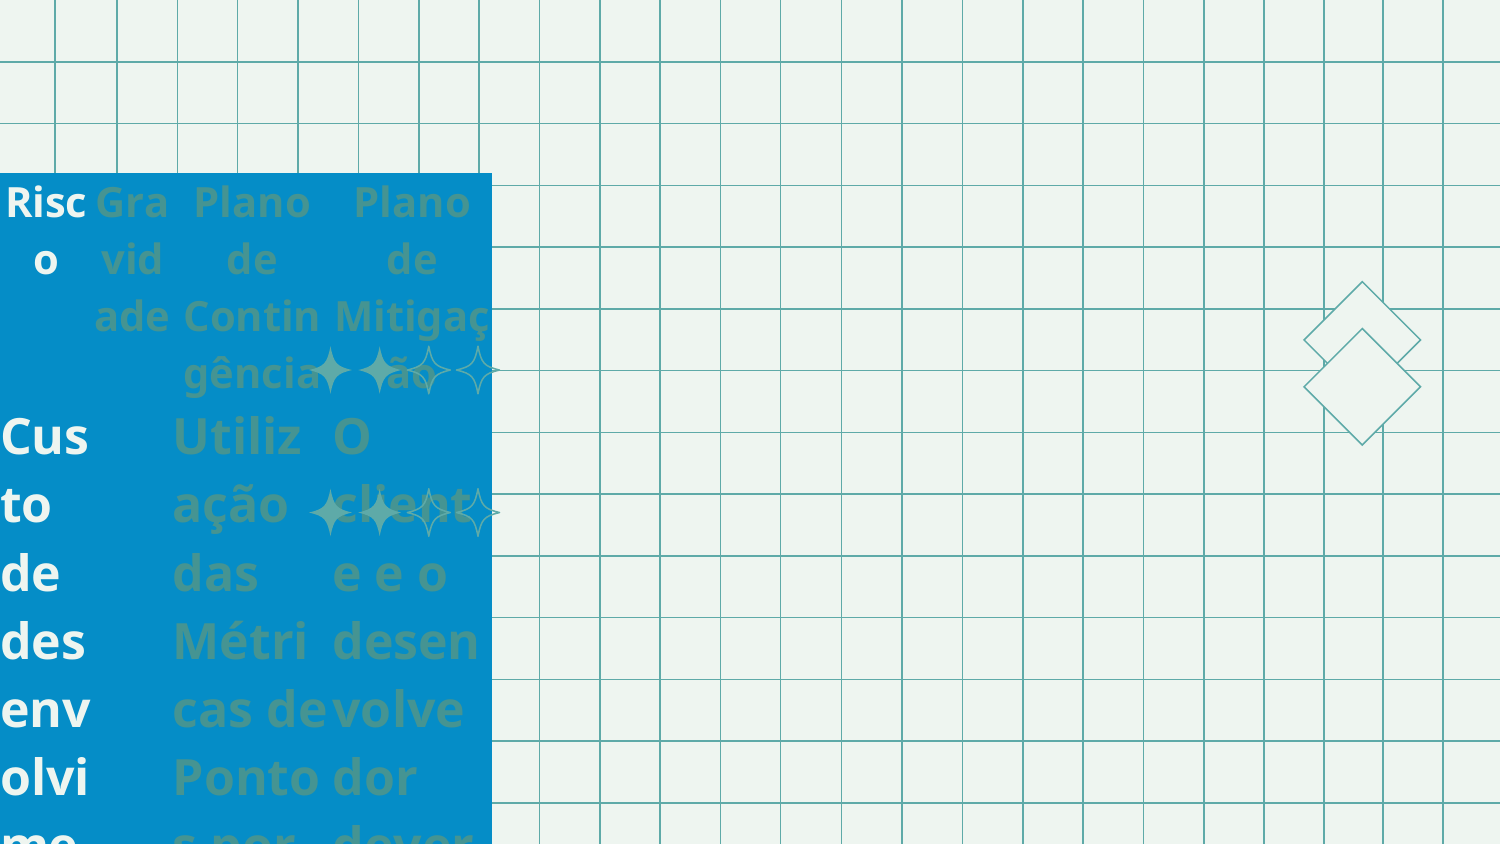

| Risco | Gravidade | Plano de Contingência | Plano de Mitigação |
| --- | --- | --- | --- |
| Custo de desenvolvimento mal estimado | | Utilização das Métricas de Pontos por Função para aplicar um valor mais justo ao projeto | O cliente e o desenvolvedor deverão, em caso excepcional, visto crise financeira no projeto, reelaborar o custo de projeto. |
| Falta de conhecimento/ competência | | Ver item "Má interpretação de requisitos". | Ver item "Má interpretação de requisitos". |